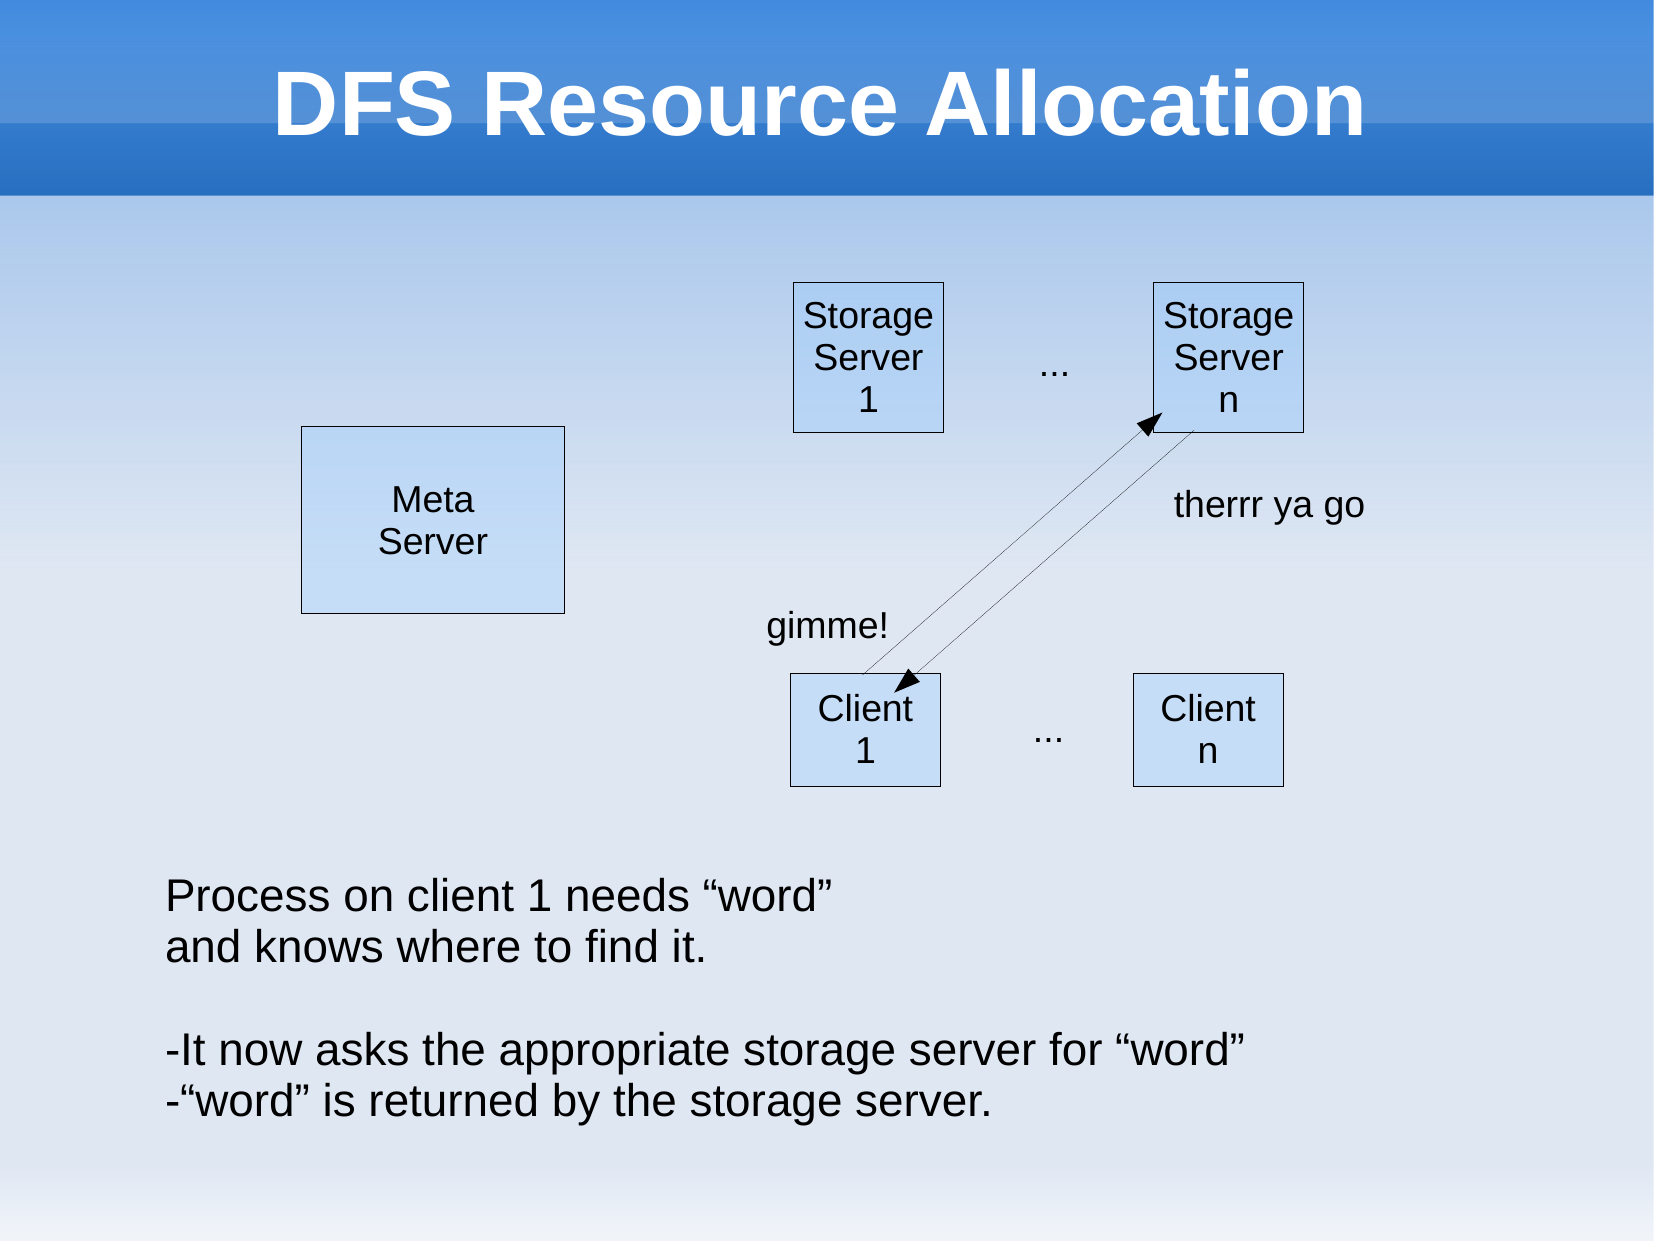

# DFS Resource Allocation
Storage
Server
1
Storage
Server
n
...
Meta
Server
therrr ya go
gimme!
Client
1
Client
n
...
Process on client 1 needs “word”
and knows where to find it.
-It now asks the appropriate storage server for “word”
-“word” is returned by the storage server.